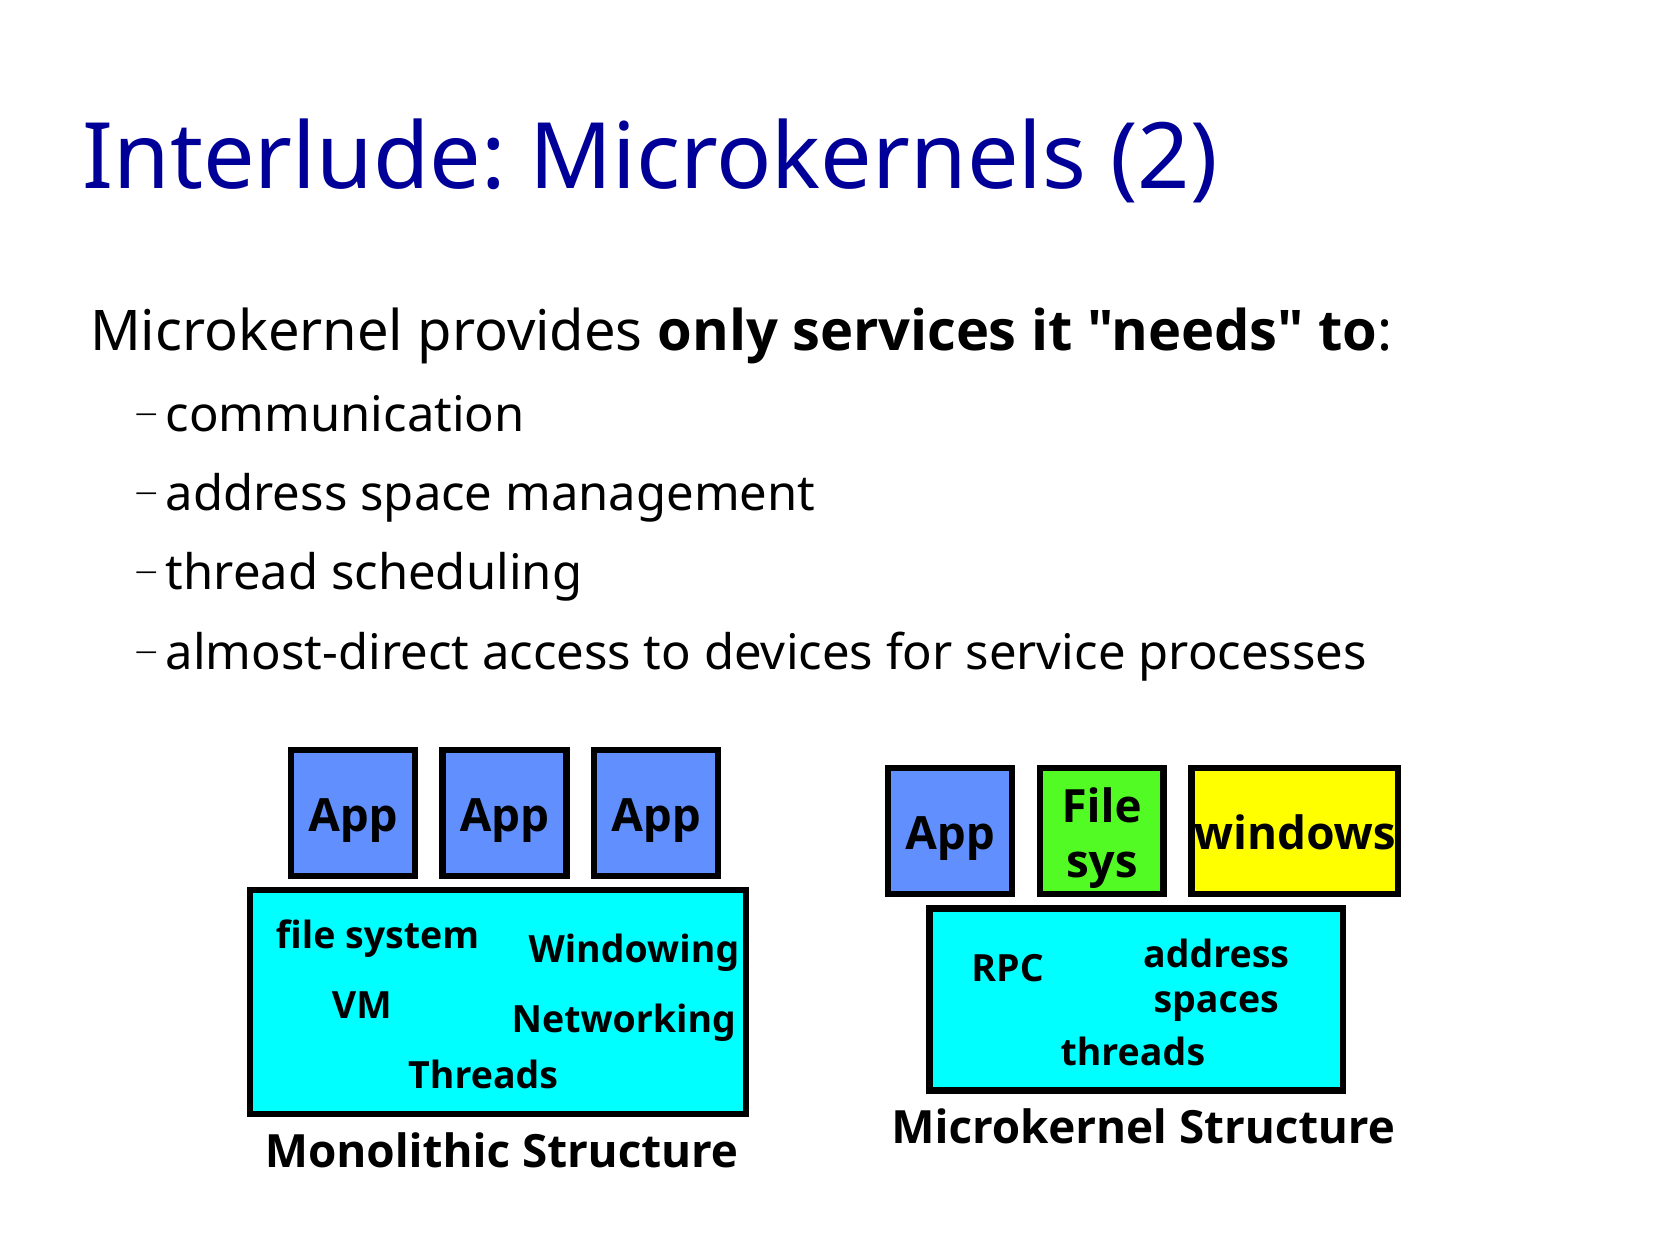

# Interlude: Microkernels (2)
Microkernel provides only services it "needs" to:
communication
address space management
thread scheduling
almost-direct access to devices for service processes
App
App
App
file system
Windowing
VM
Networking
Threads
Monolithic Structure
App
File
sys
windows
address
spaces
RPC
threads
Microkernel Structure